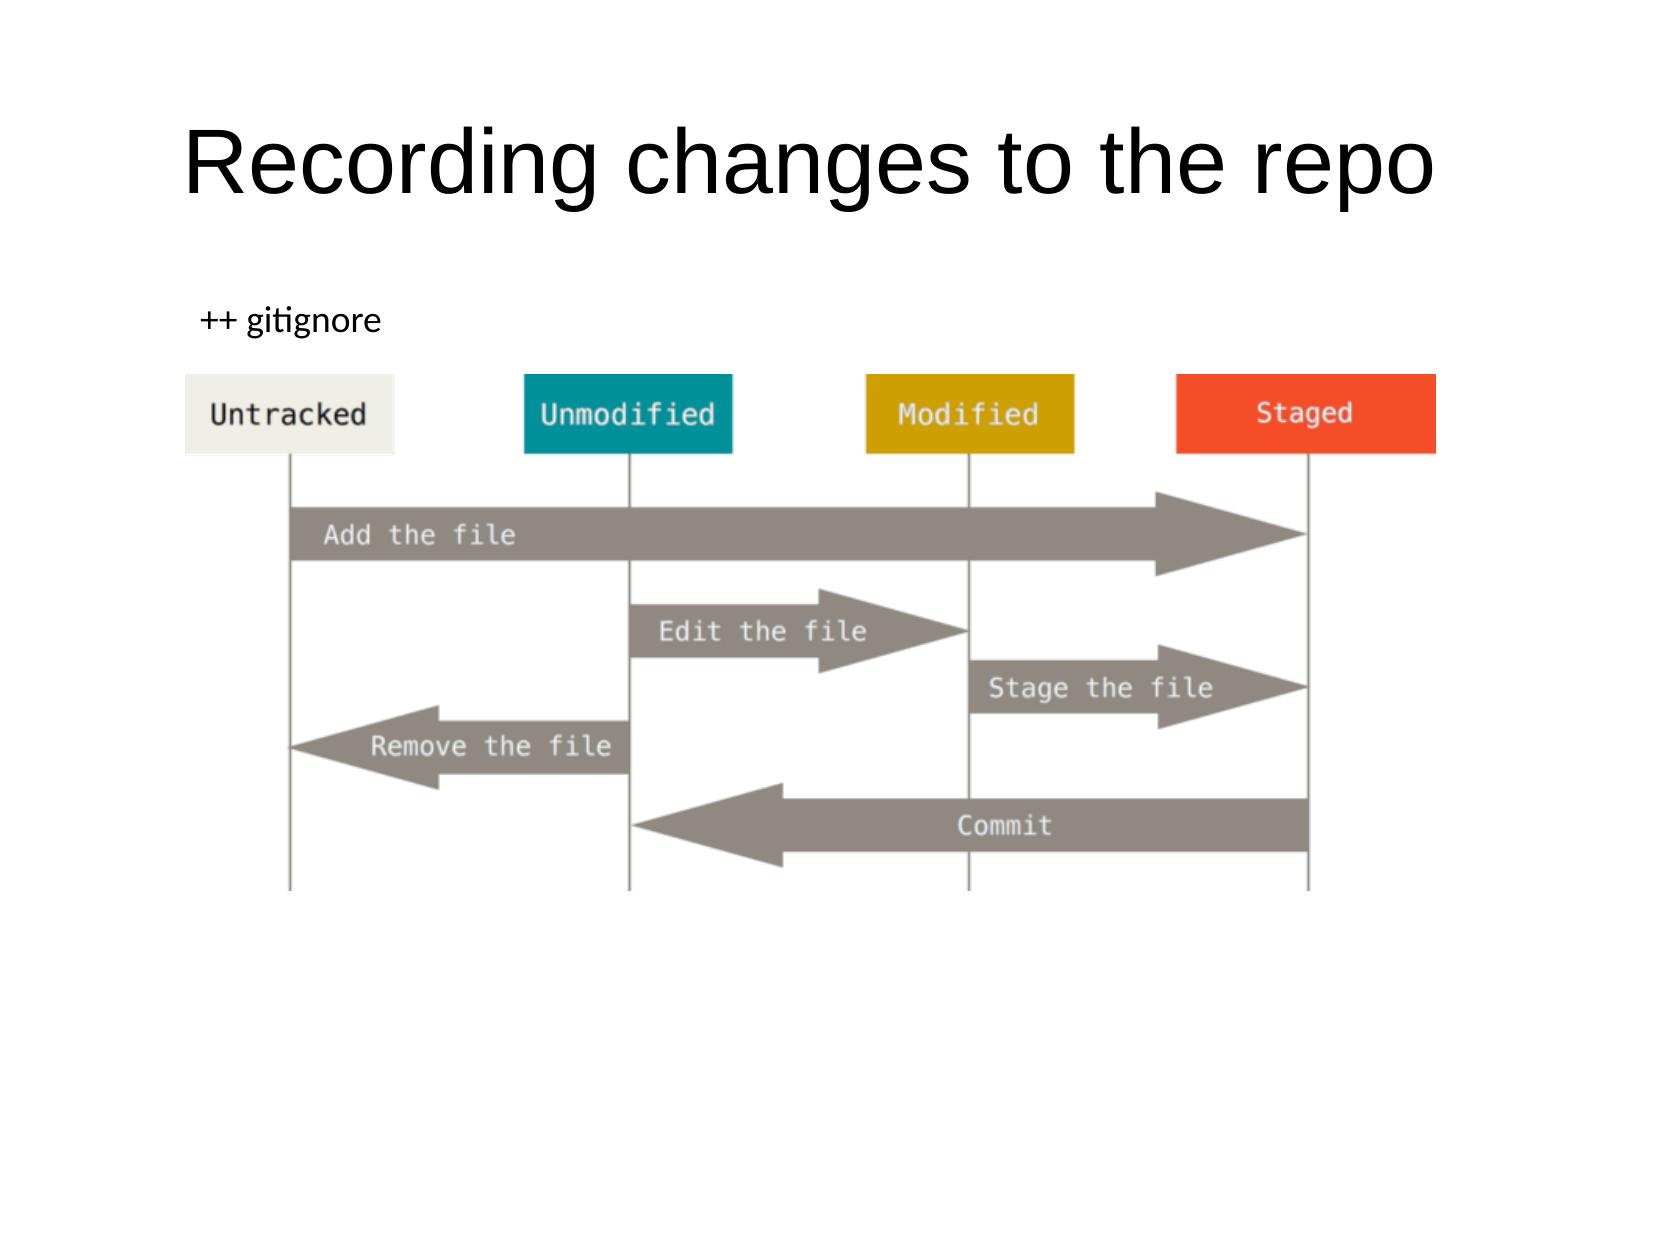

# Recording changes to the repo
++ gitignore